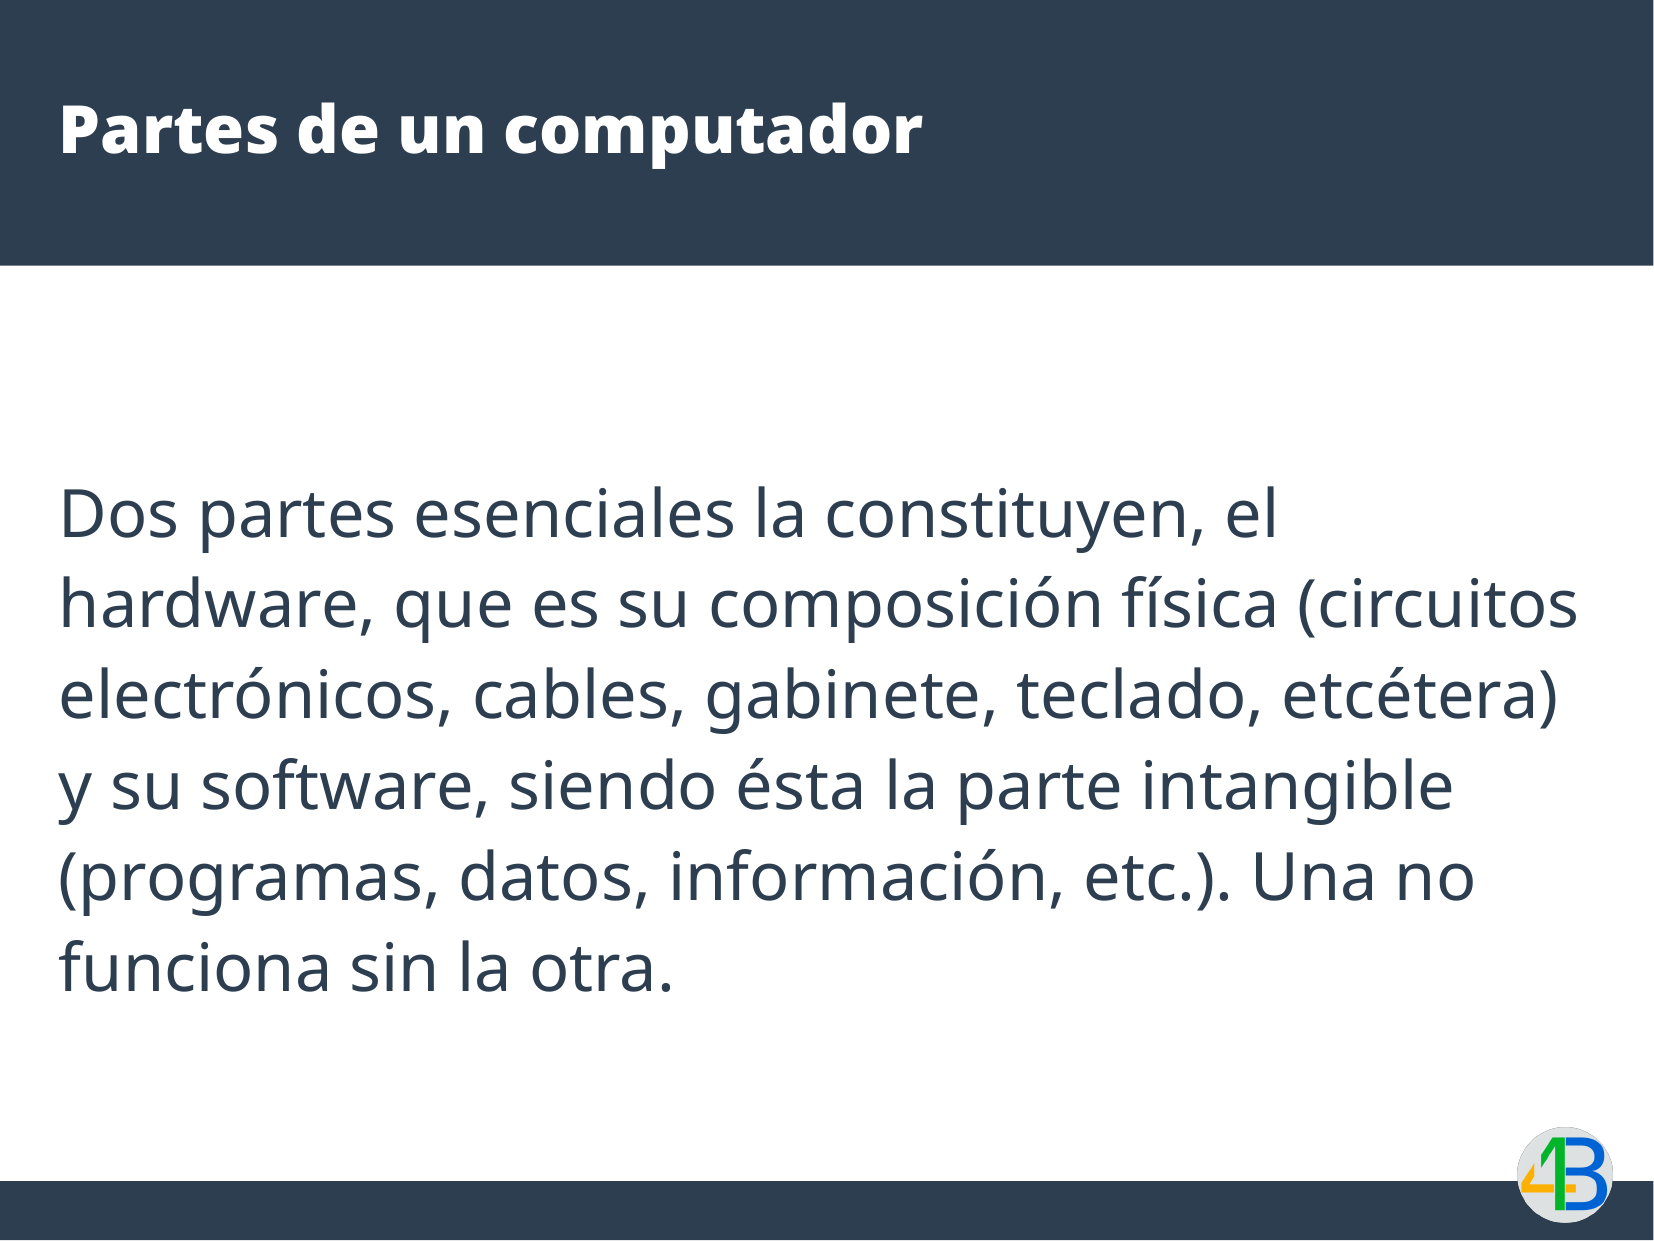

# Partes de un computador
Dos partes esenciales la constituyen, el hardware, que es su composición física (circuitos electrónicos, cables, gabinete, teclado, etcétera) y su software, siendo ésta la parte intangible (programas, datos, información, etc.). Una no funciona sin la otra.